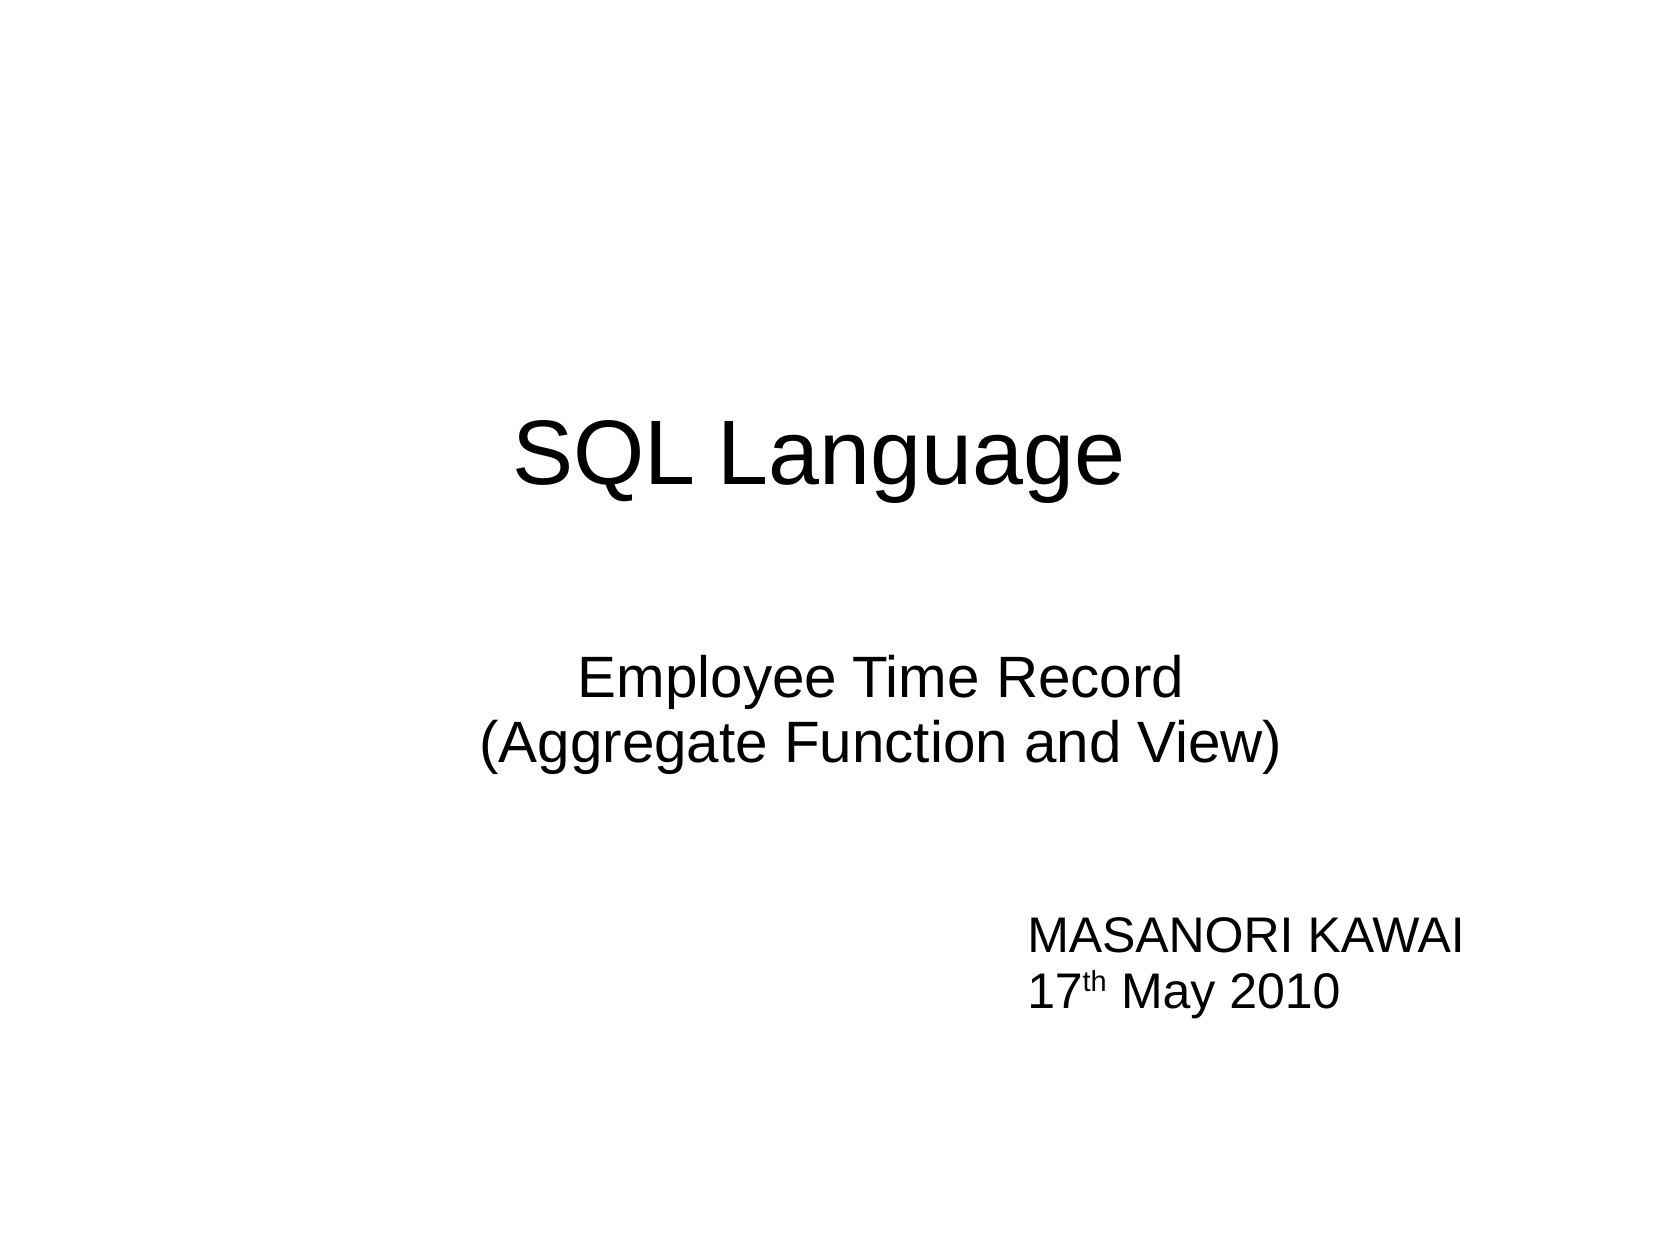

# SQL Language
Employee Time Record
(Aggregate Function and View)
MASANORI KAWAI
17th May 2010